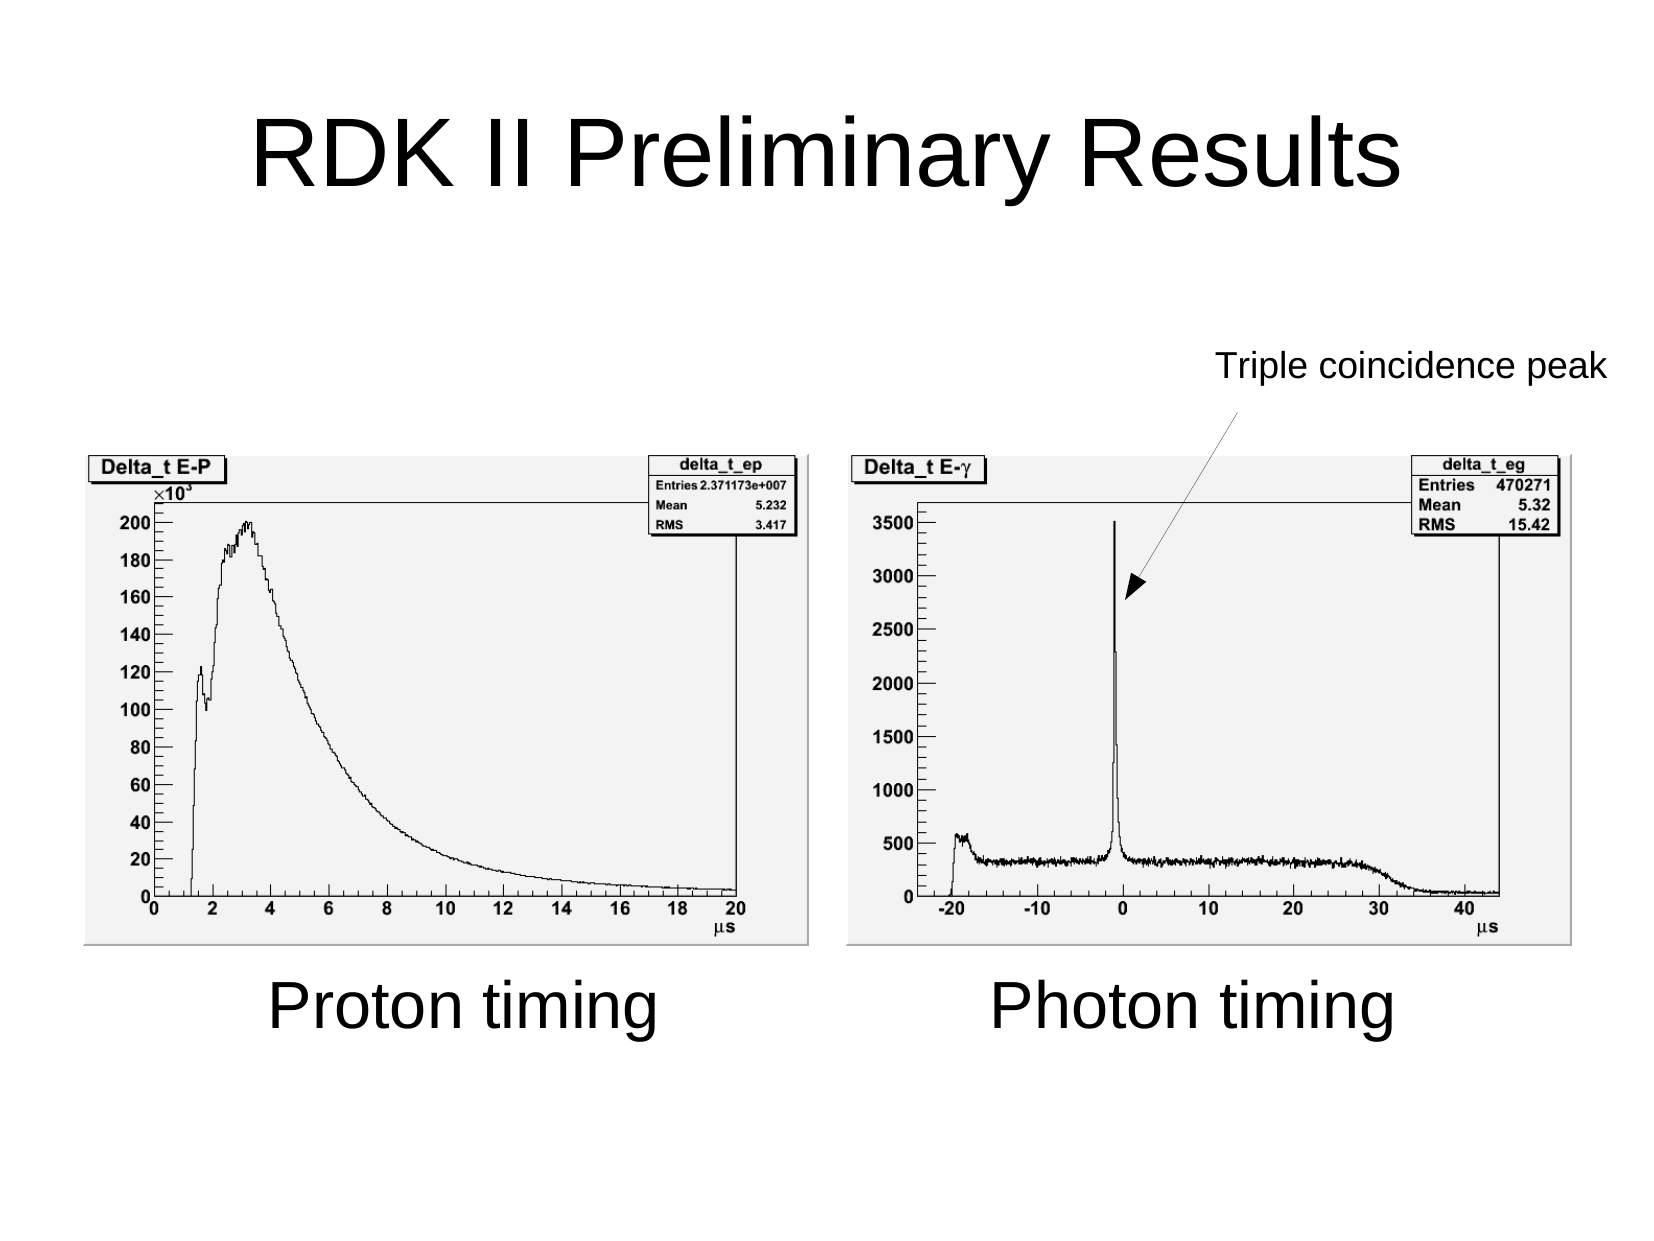

# RDK II Preliminary Results
Triple coincidence peak
Proton timing
Photon timing